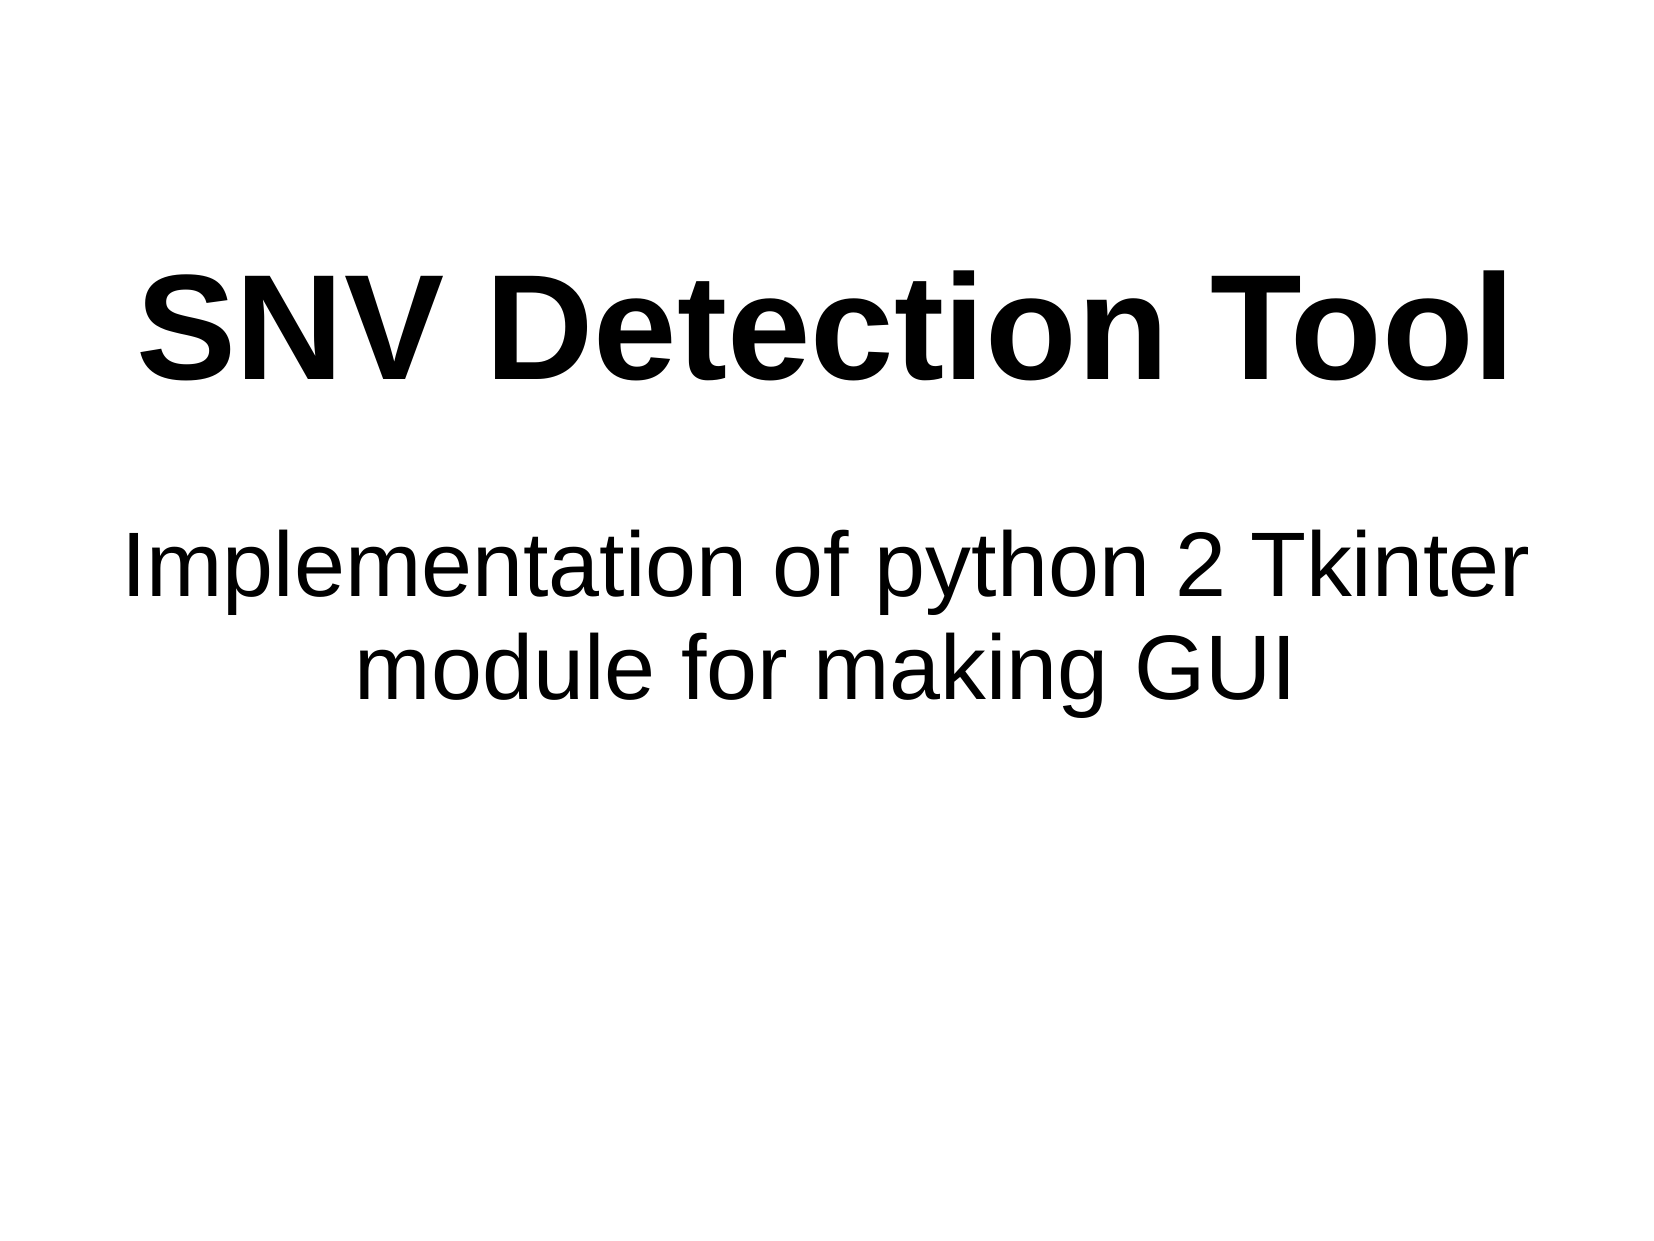

# SNV Detection Tool Implementation of python 2 Tkinter module for making GUI